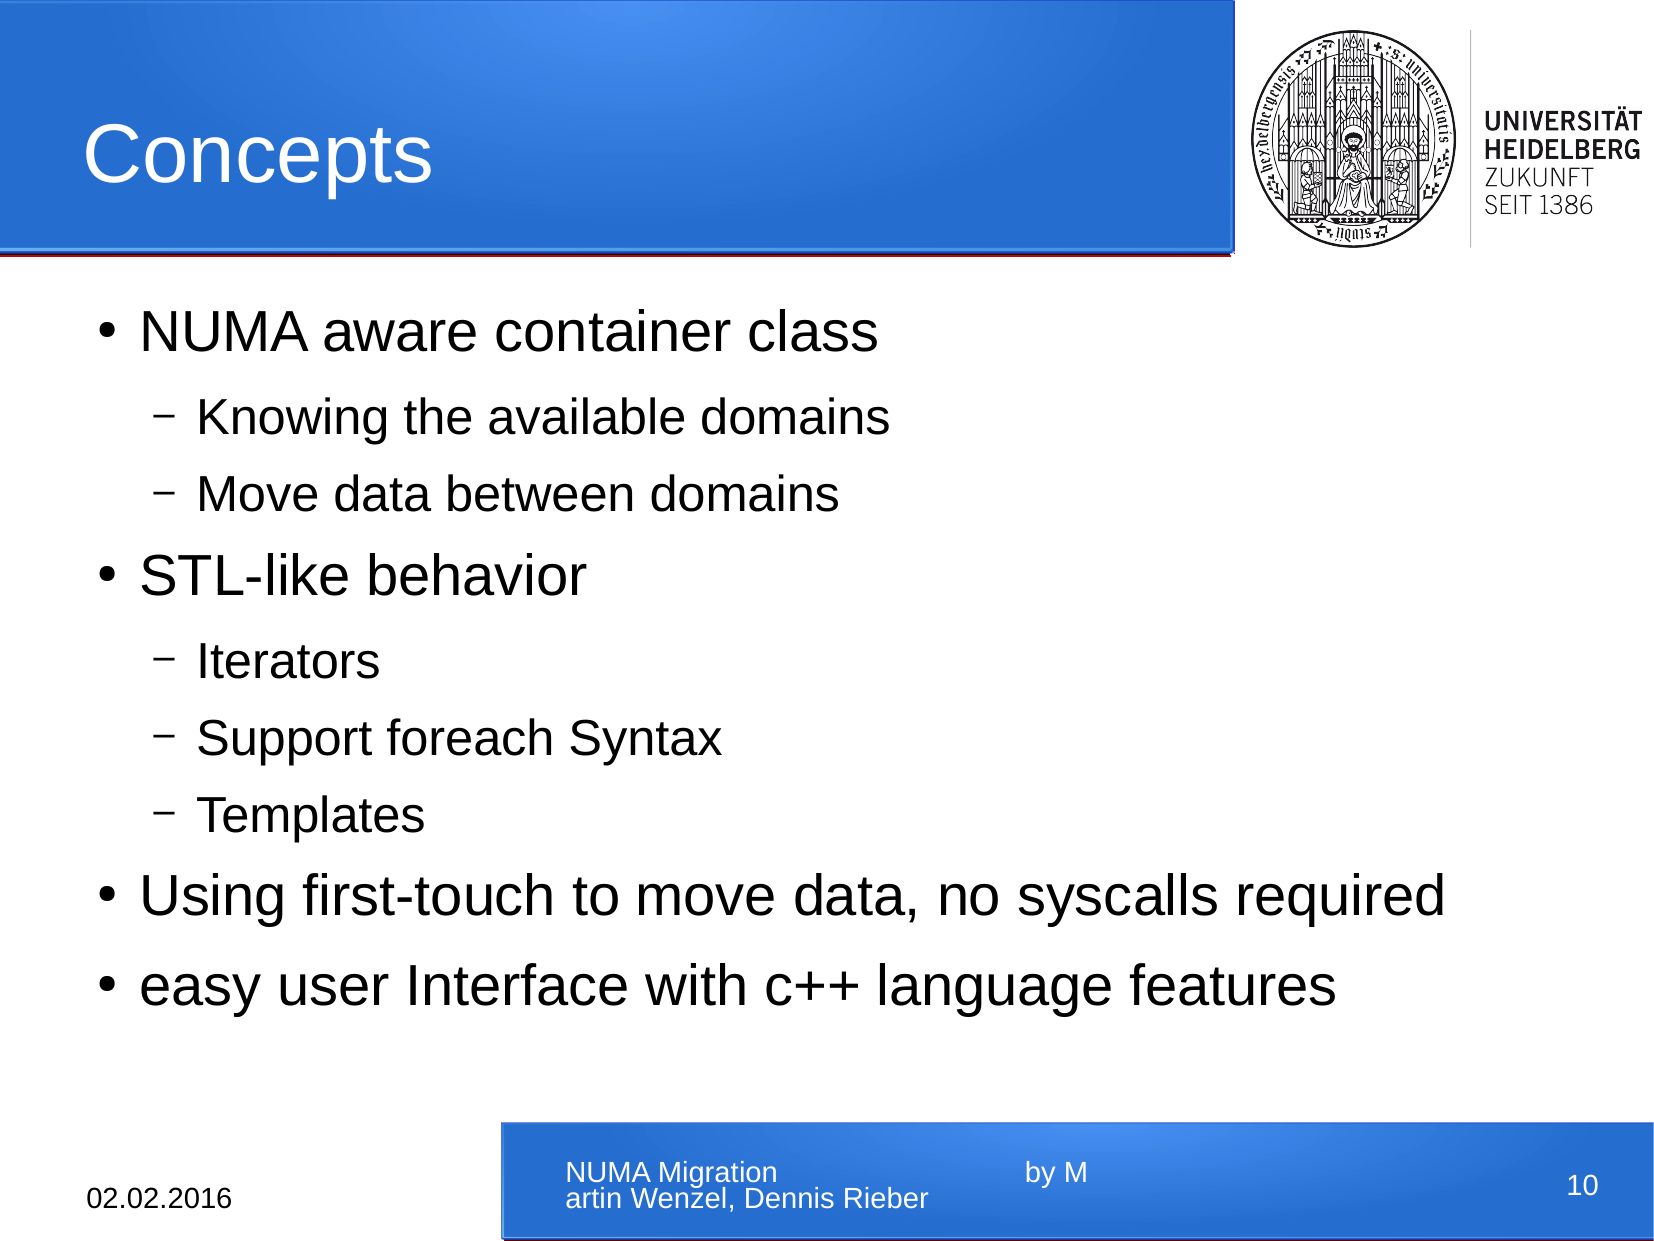

# Concepts
NUMA aware container class
Knowing the available domains
Move data between domains
STL-like behavior
Iterators
Support foreach Syntax
Templates
Using first-touch to move data, no syscalls required
easy user Interface with c++ language features
NUMA Migration by Martin Wenzel, Dennis Rieber
10
02.02.2016